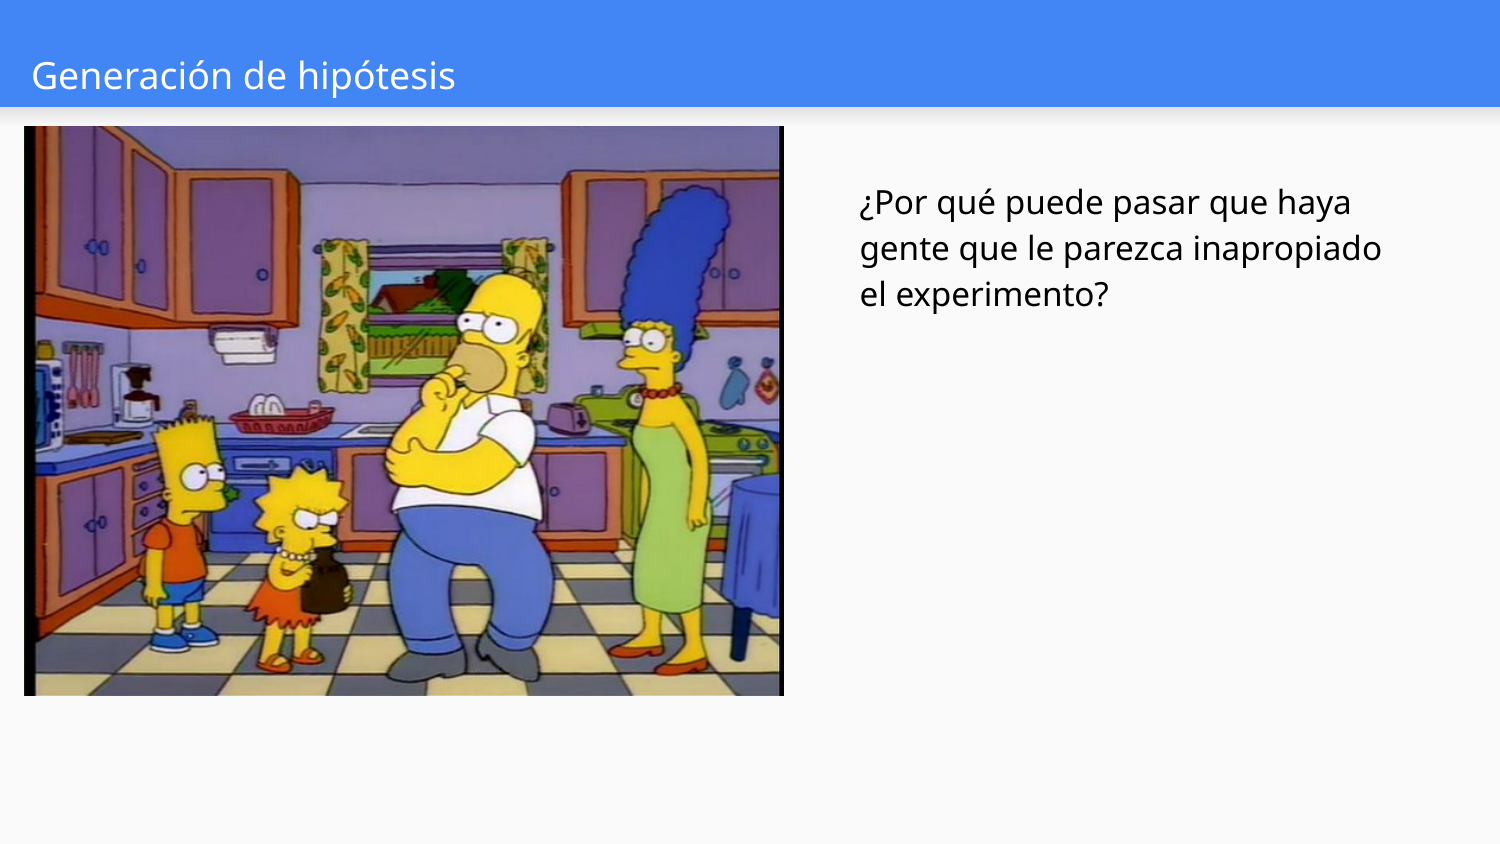

# Generación de hipótesis
¿Por qué puede pasar que haya gente que le parezca inapropiado el experimento?